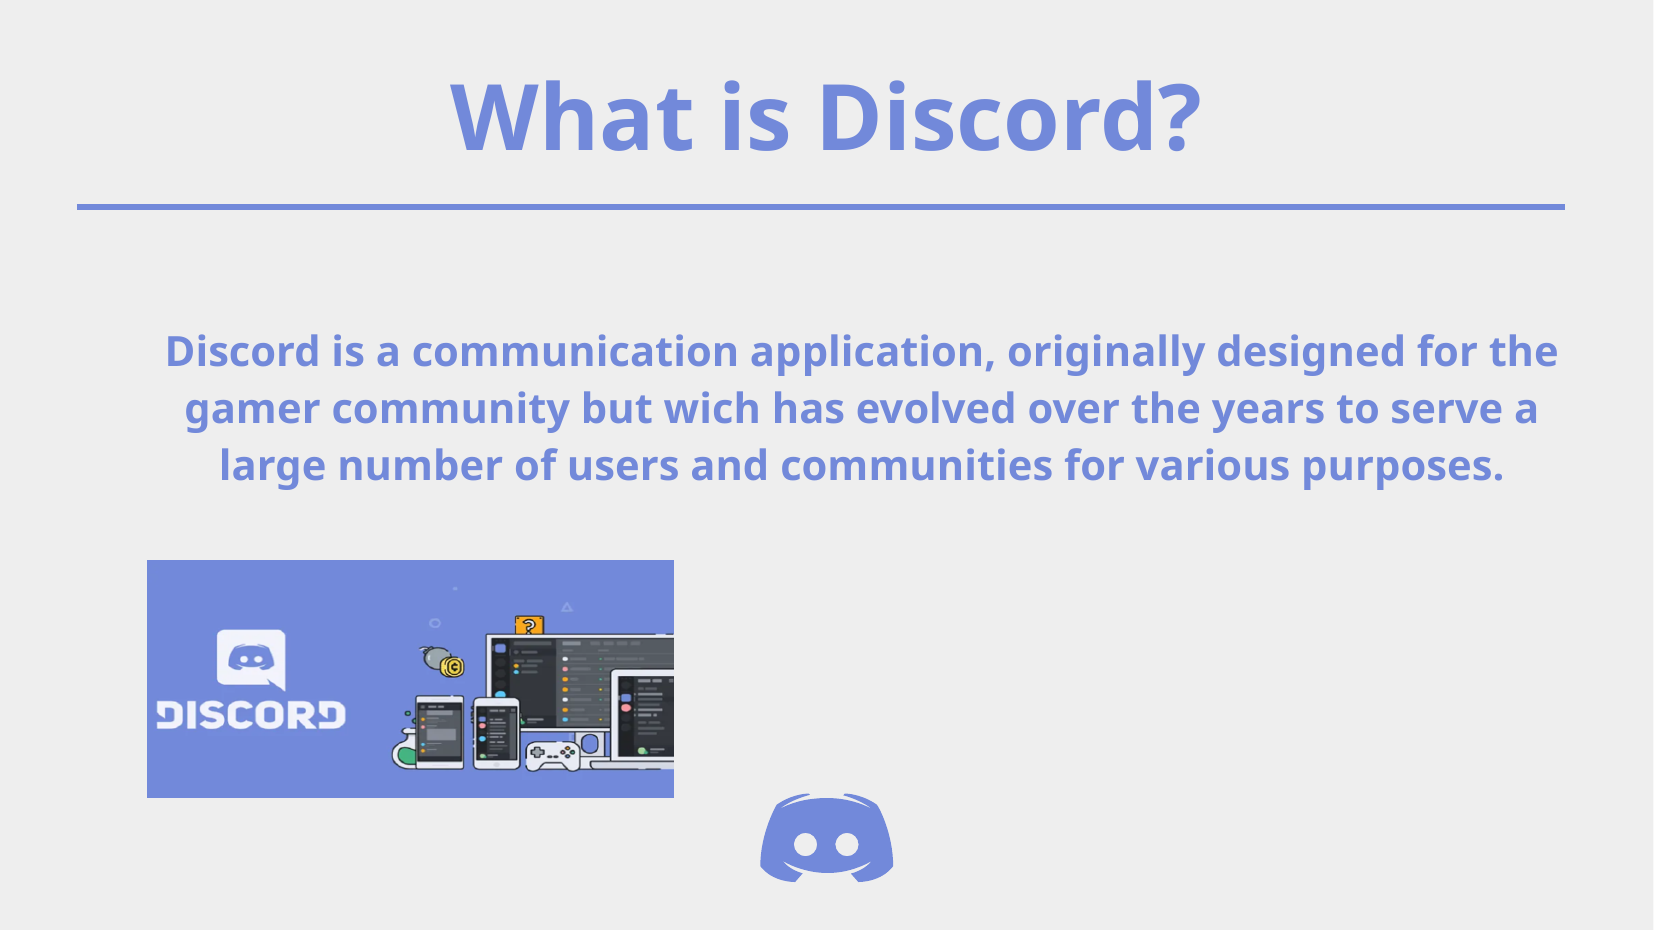

# What is Discord?
Discord is a communication application, originally designed for the gamer community but wich has evolved over the years to serve a large number of users and communities for various purposes.